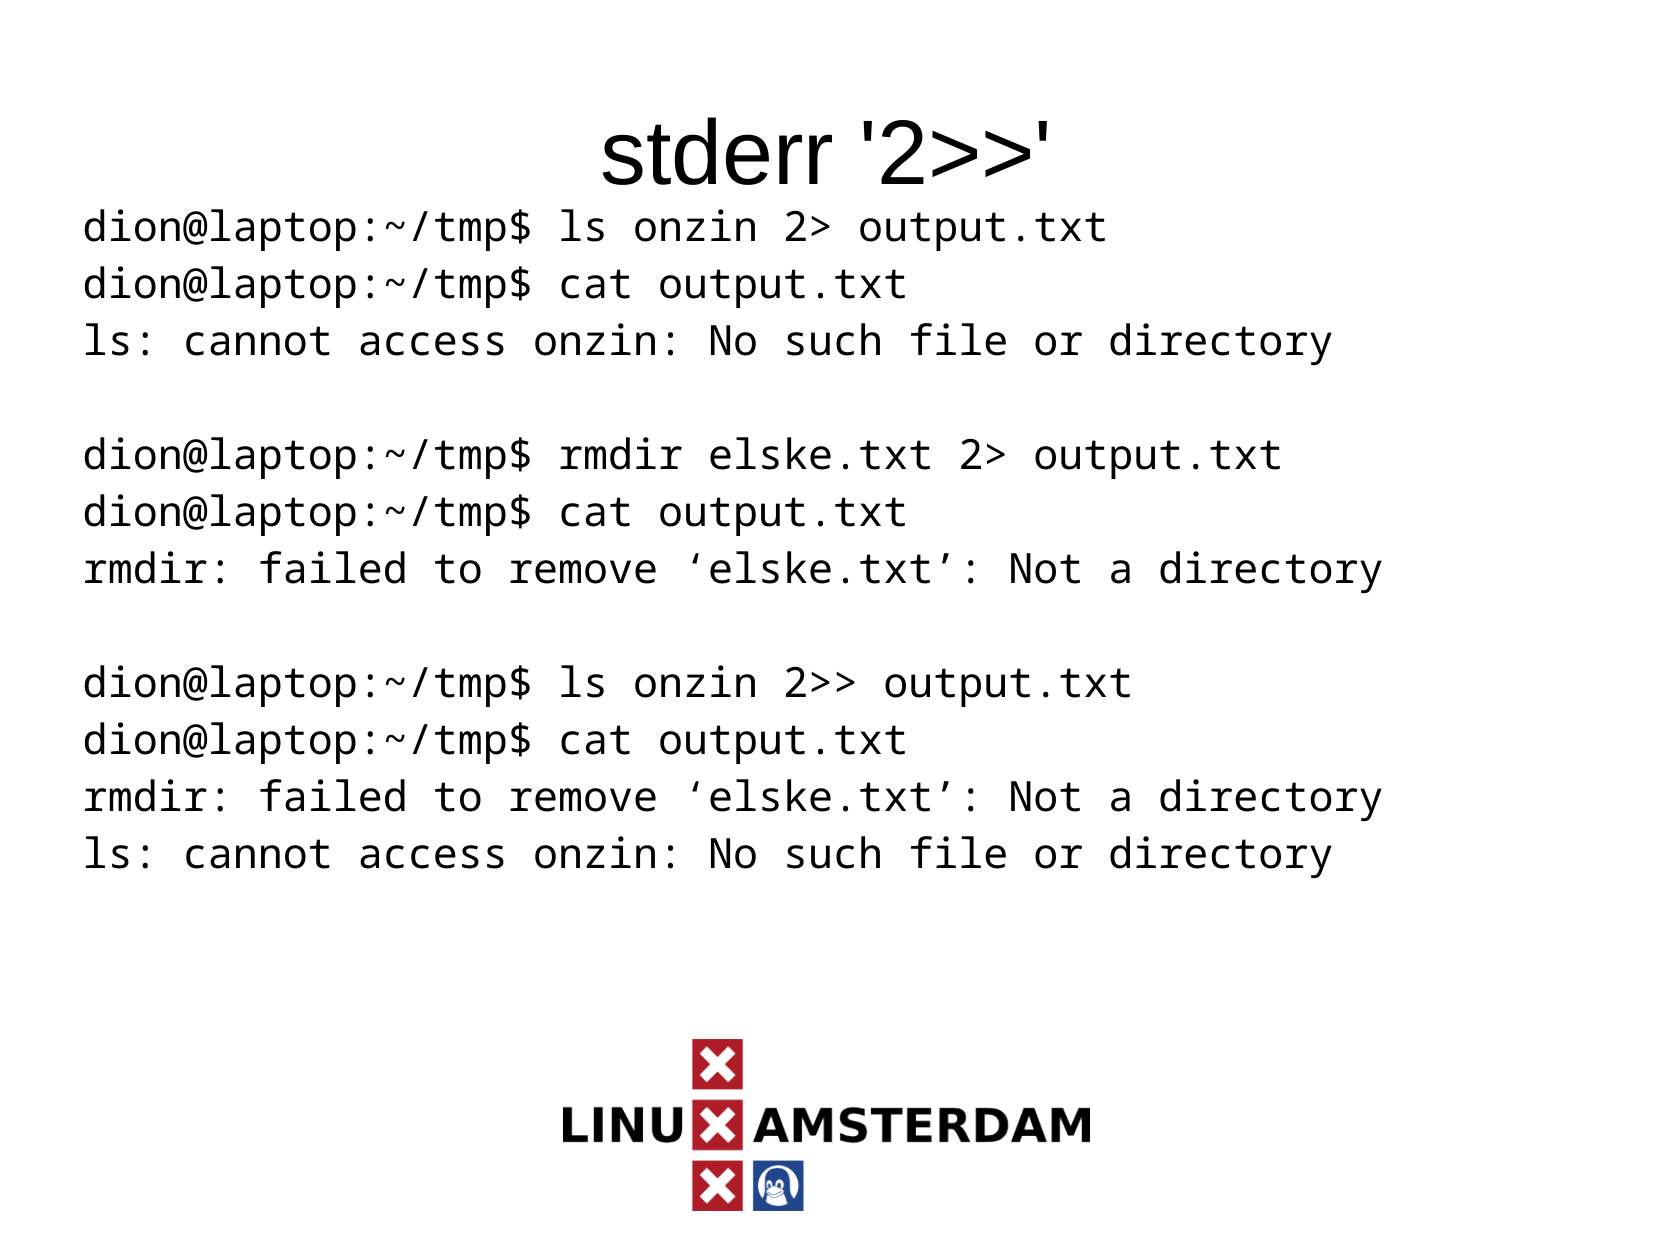

# stderr '2>>'
dion@laptop:~/tmp$ ls onzin 2> output.txt
dion@laptop:~/tmp$ cat output.txt
ls: cannot access onzin: No such file or directory
dion@laptop:~/tmp$ rmdir elske.txt 2> output.txt
dion@laptop:~/tmp$ cat output.txt
rmdir: failed to remove ‘elske.txt’: Not a directory
dion@laptop:~/tmp$ ls onzin 2>> output.txt
dion@laptop:~/tmp$ cat output.txt
rmdir: failed to remove ‘elske.txt’: Not a directory
ls: cannot access onzin: No such file or directory